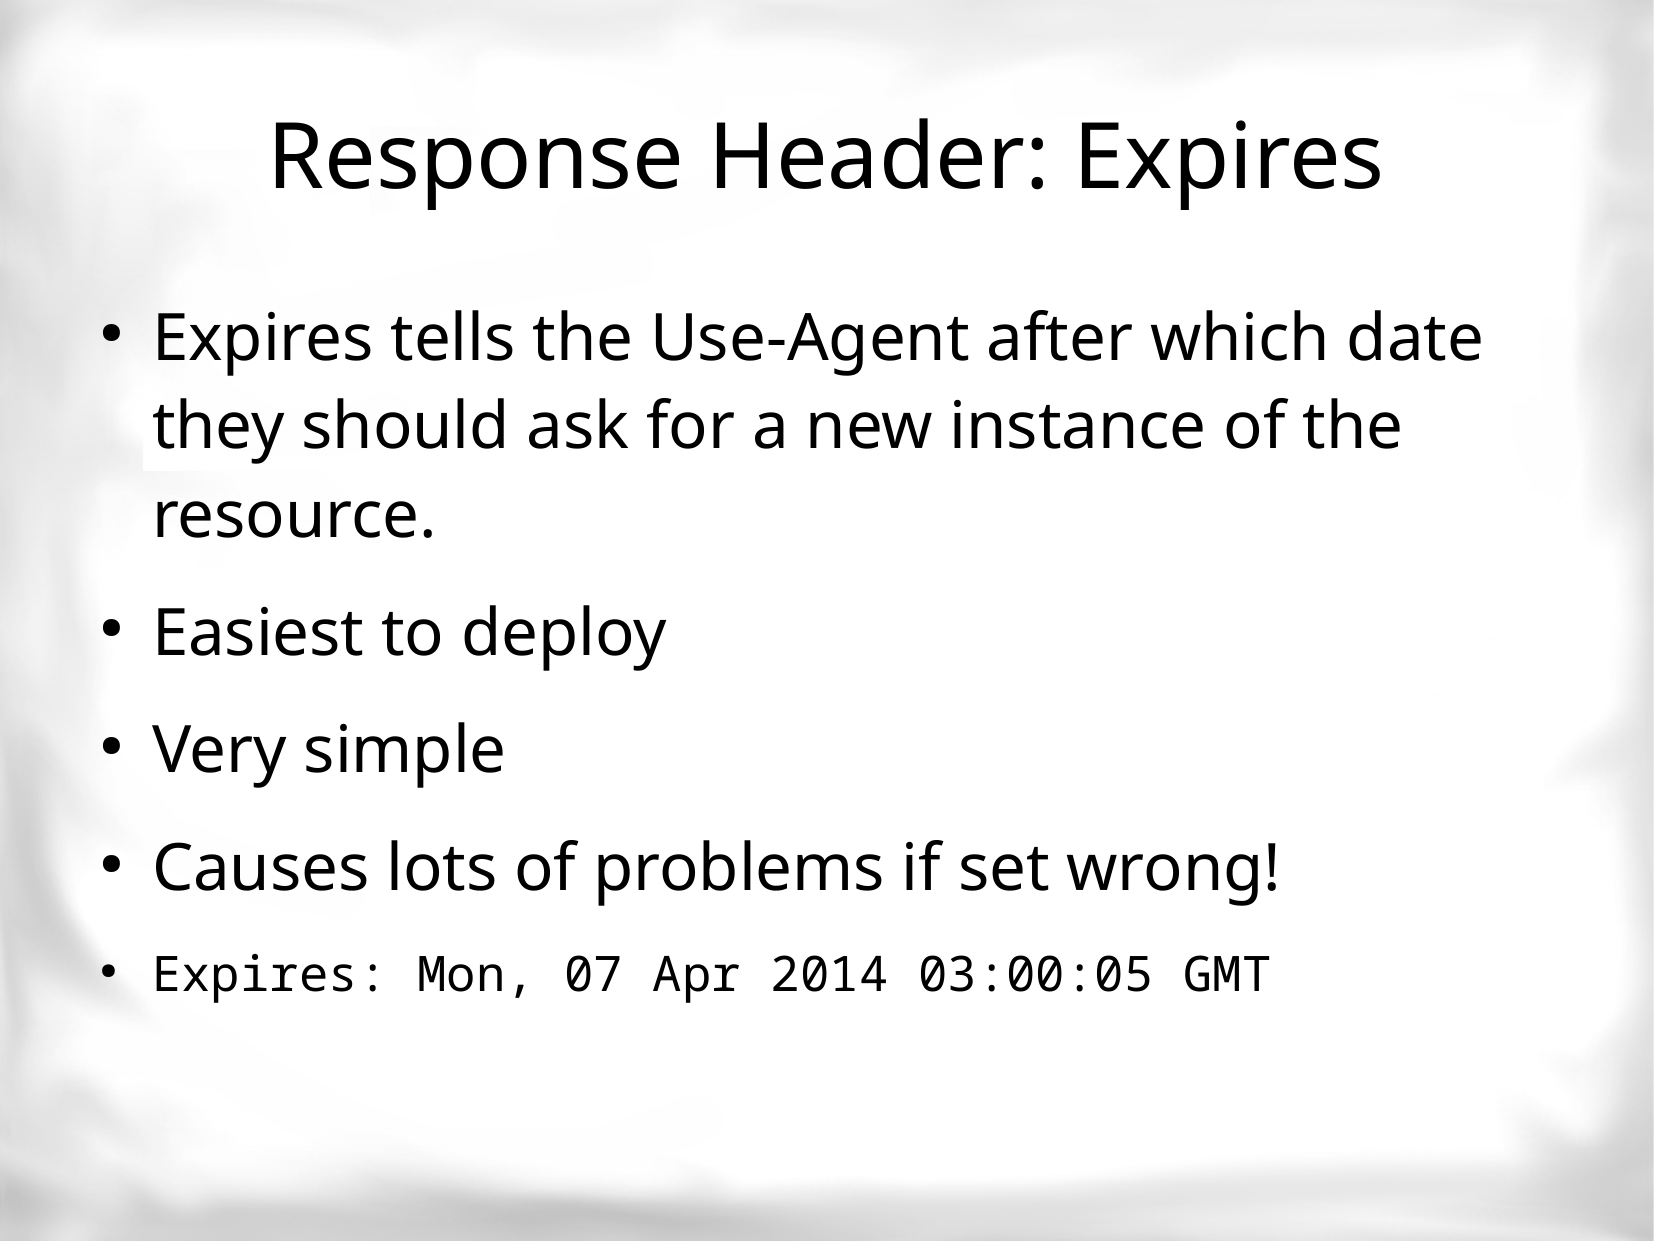

# Response Header: Expires
Expires tells the Use-Agent after which date they should ask for a new instance of the resource.
Easiest to deploy
Very simple
Causes lots of problems if set wrong!
Expires: Mon, 07 Apr 2014 03:00:05 GMT